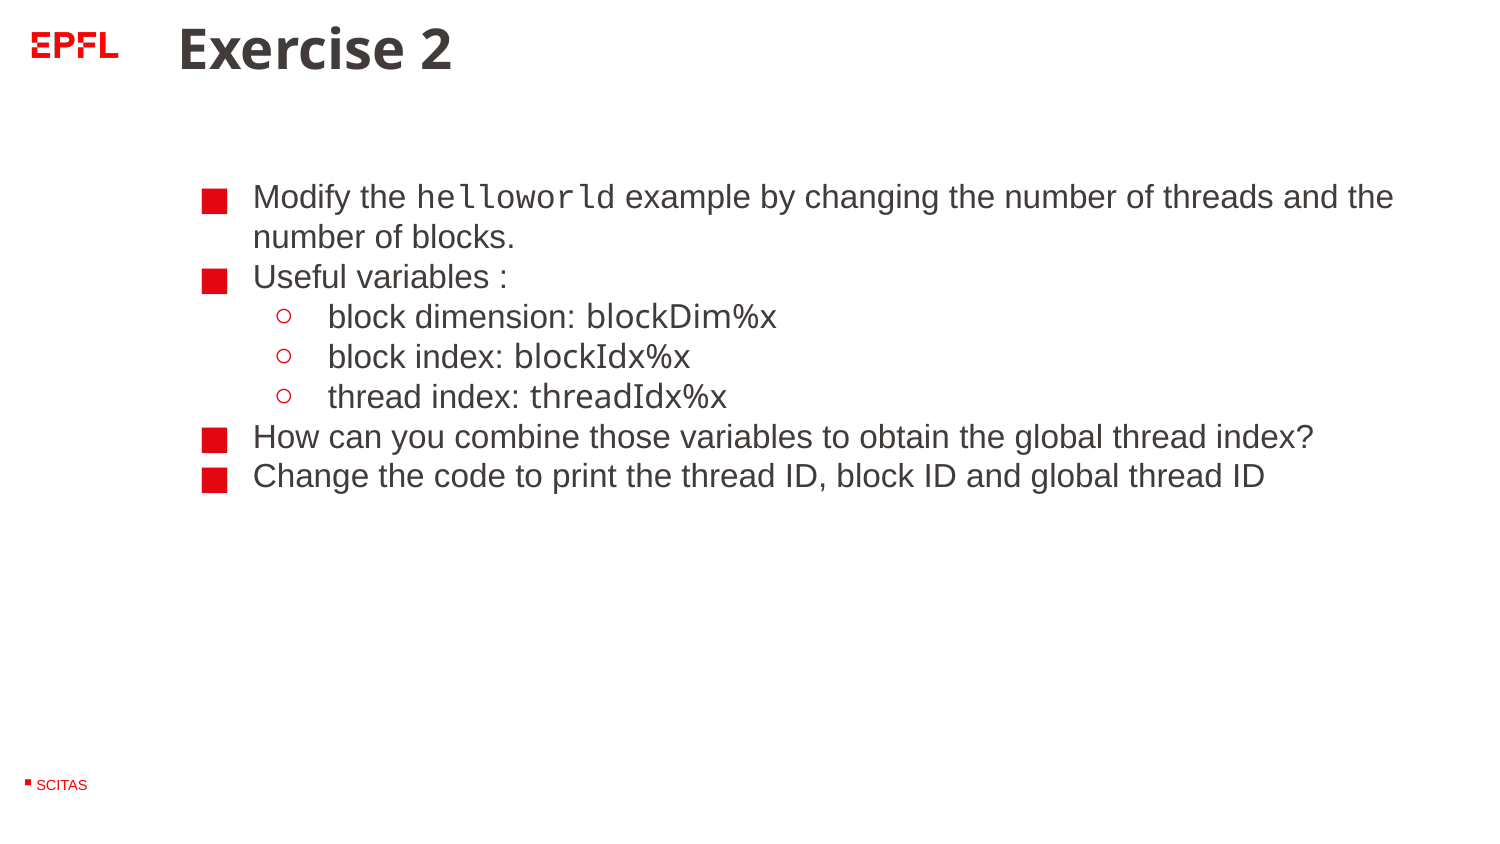

# Exercise 2
Modify the helloworld example by changing the number of threads and the number of blocks.
Useful variables :
block dimension: blockDim%x
block index: blockIdx%x
thread index: threadIdx%x
How can you combine those variables to obtain the global thread index?
Change the code to print the thread ID, block ID and global thread ID